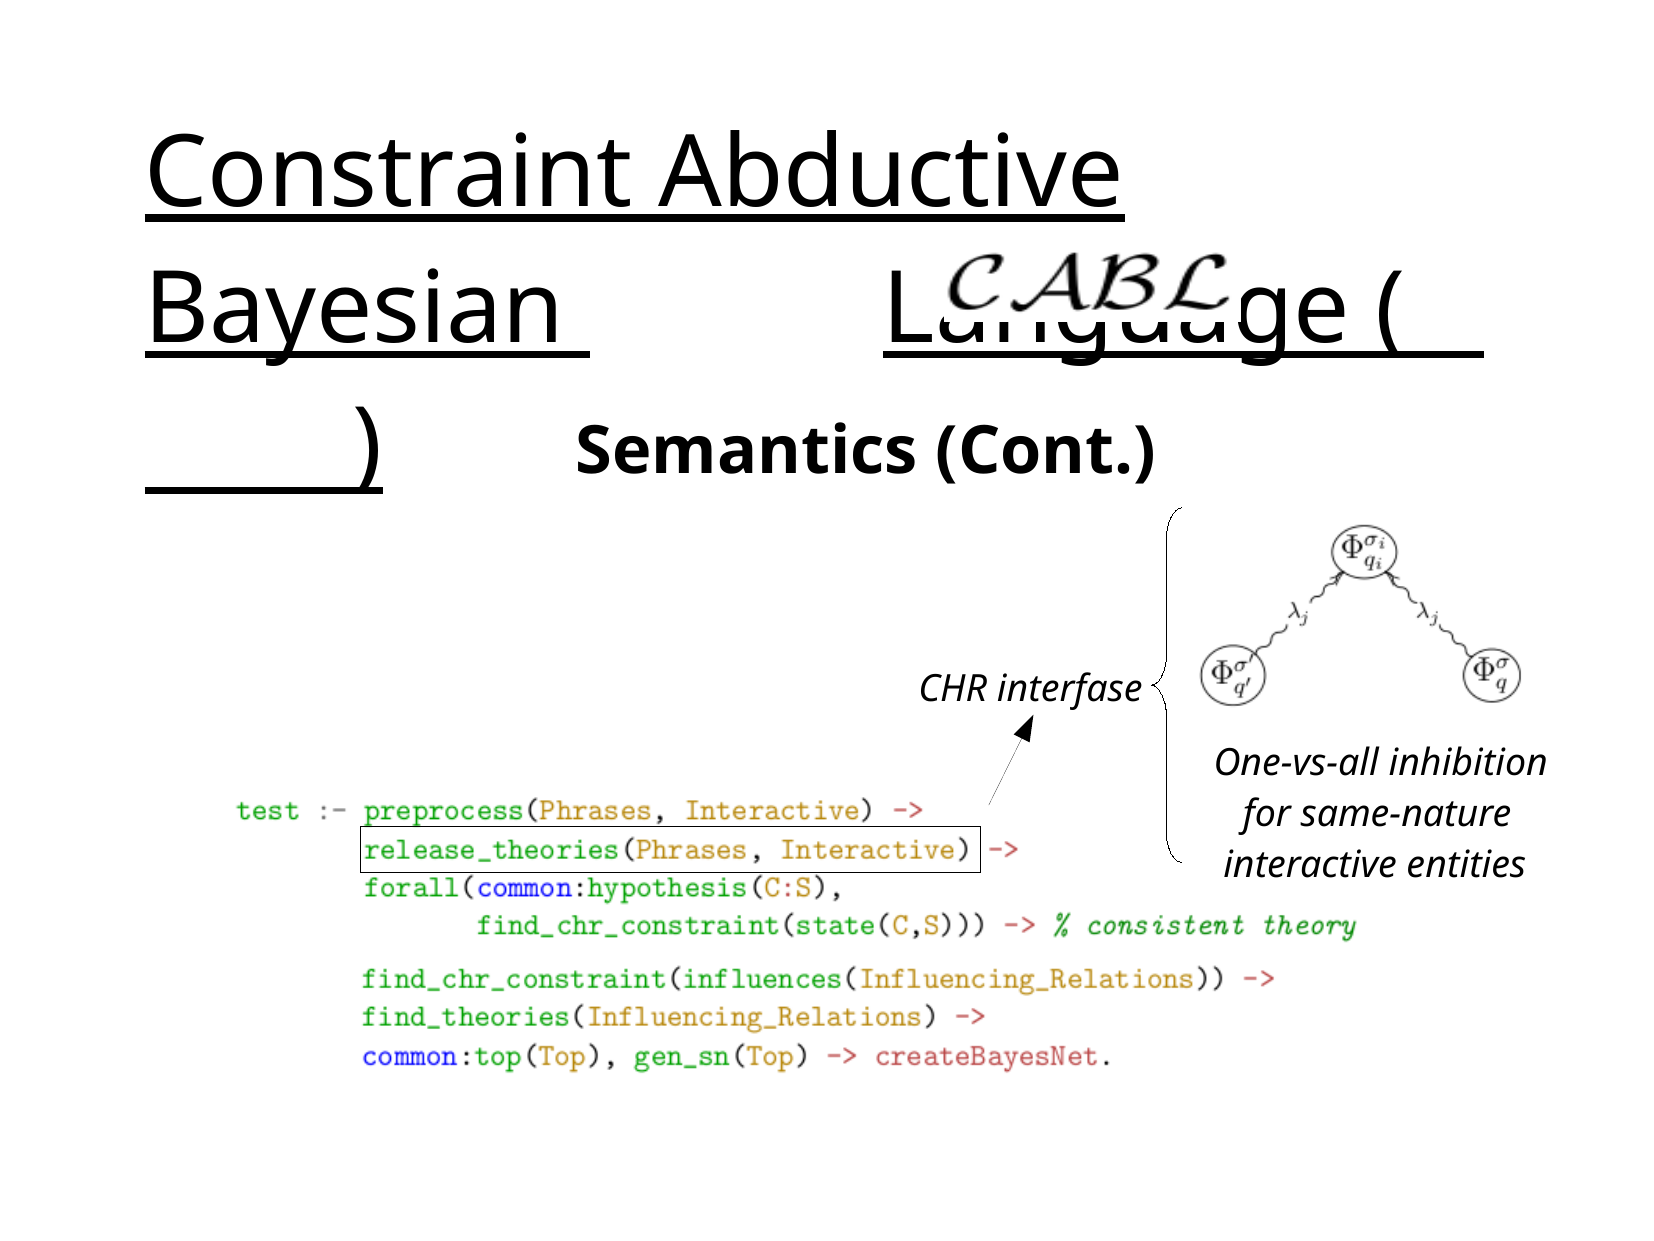

Constraint Abductive Bayesian 				Language ( )
Semantics (Cont.)
CHR interfase
One-vs-all inhibition
 for same-nature
 interactive entities